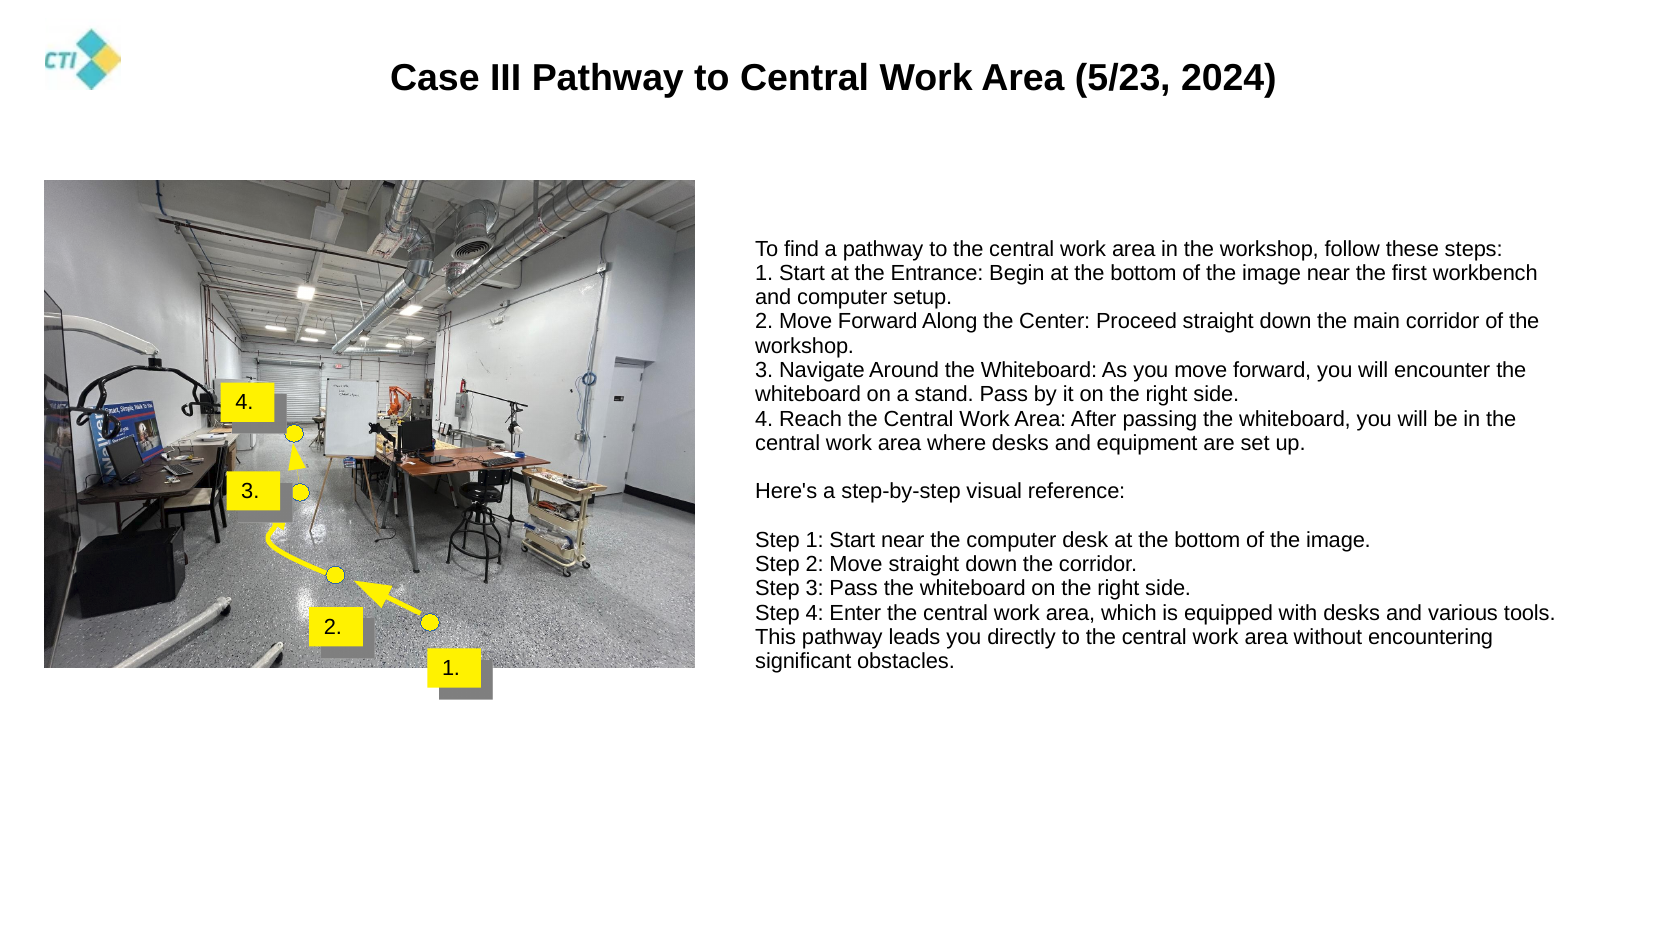

# Case III Pathway to Central Work Area (5/23, 2024)
Accessibility
To find a pathway to the central work area in the workshop, follow these steps:
1. Start at the Entrance: Begin at the bottom of the image near the first workbench and computer setup.
2. Move Forward Along the Center: Proceed straight down the main corridor of the workshop.
3. Navigate Around the Whiteboard: As you move forward, you will encounter the whiteboard on a stand. Pass by it on the right side.
4. Reach the Central Work Area: After passing the whiteboard, you will be in the central work area where desks and equipment are set up.
Here's a step-by-step visual reference:
Step 1: Start near the computer desk at the bottom of the image.
Step 2: Move straight down the corridor.
Step 3: Pass the whiteboard on the right side.
Step 4: Enter the central work area, which is equipped with desks and various tools.
This pathway leads you directly to the central work area without encountering significant obstacles.
4.
3.
2.
1.